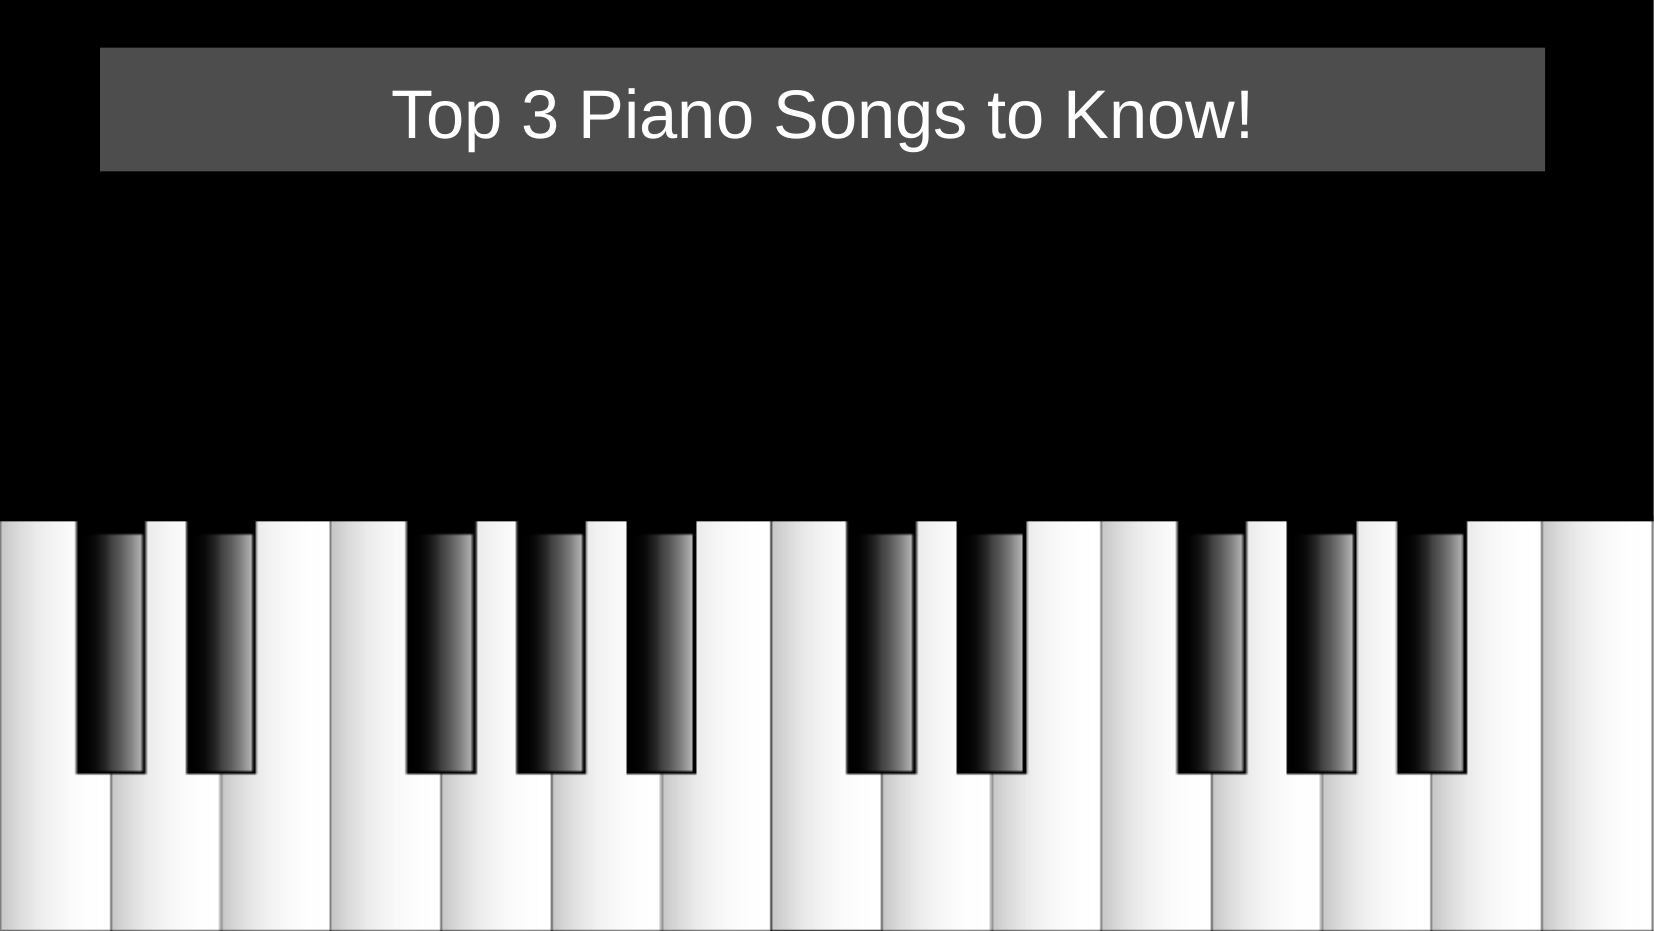

# Top 3 Piano Songs to Know!